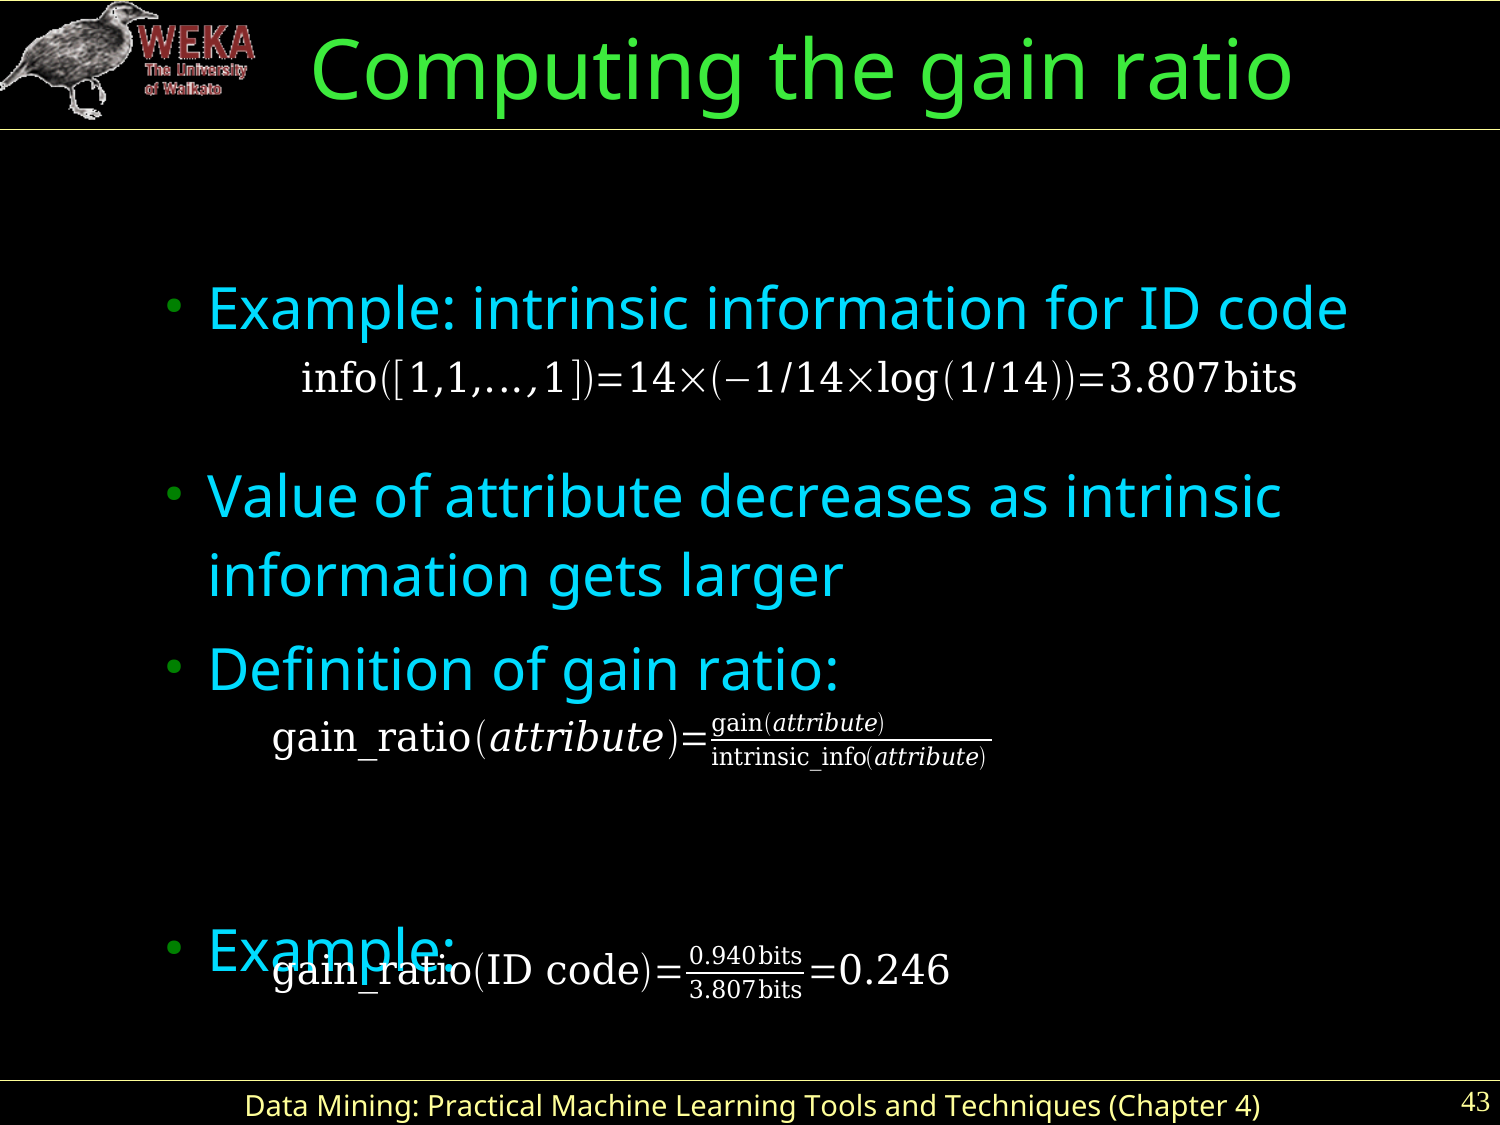

# Computing the gain ratio
Example: intrinsic information for ID code
Value of attribute decreases as intrinsic information gets larger
Definition of gain ratio:
Example:
Data Mining: Practical Machine Learning Tools and Techniques (Chapter 4)
43